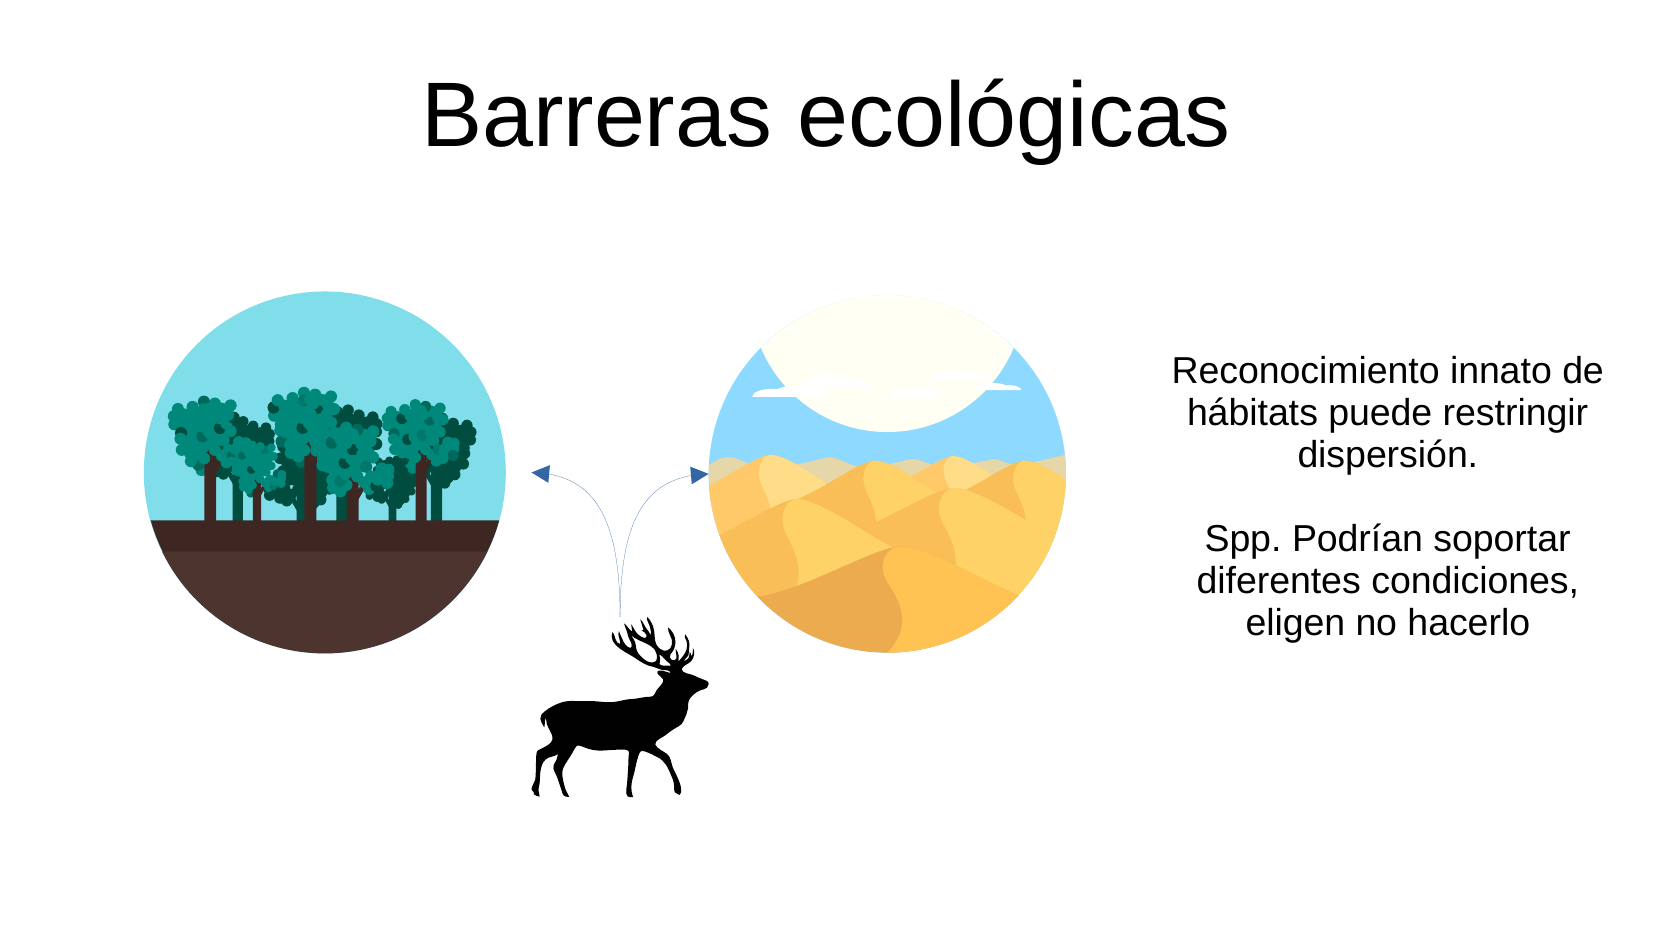

# Barreras ecológicas
Reconocimiento innato de hábitats puede restringir dispersión.
Spp. Podrían soportar diferentes condiciones, eligen no hacerlo